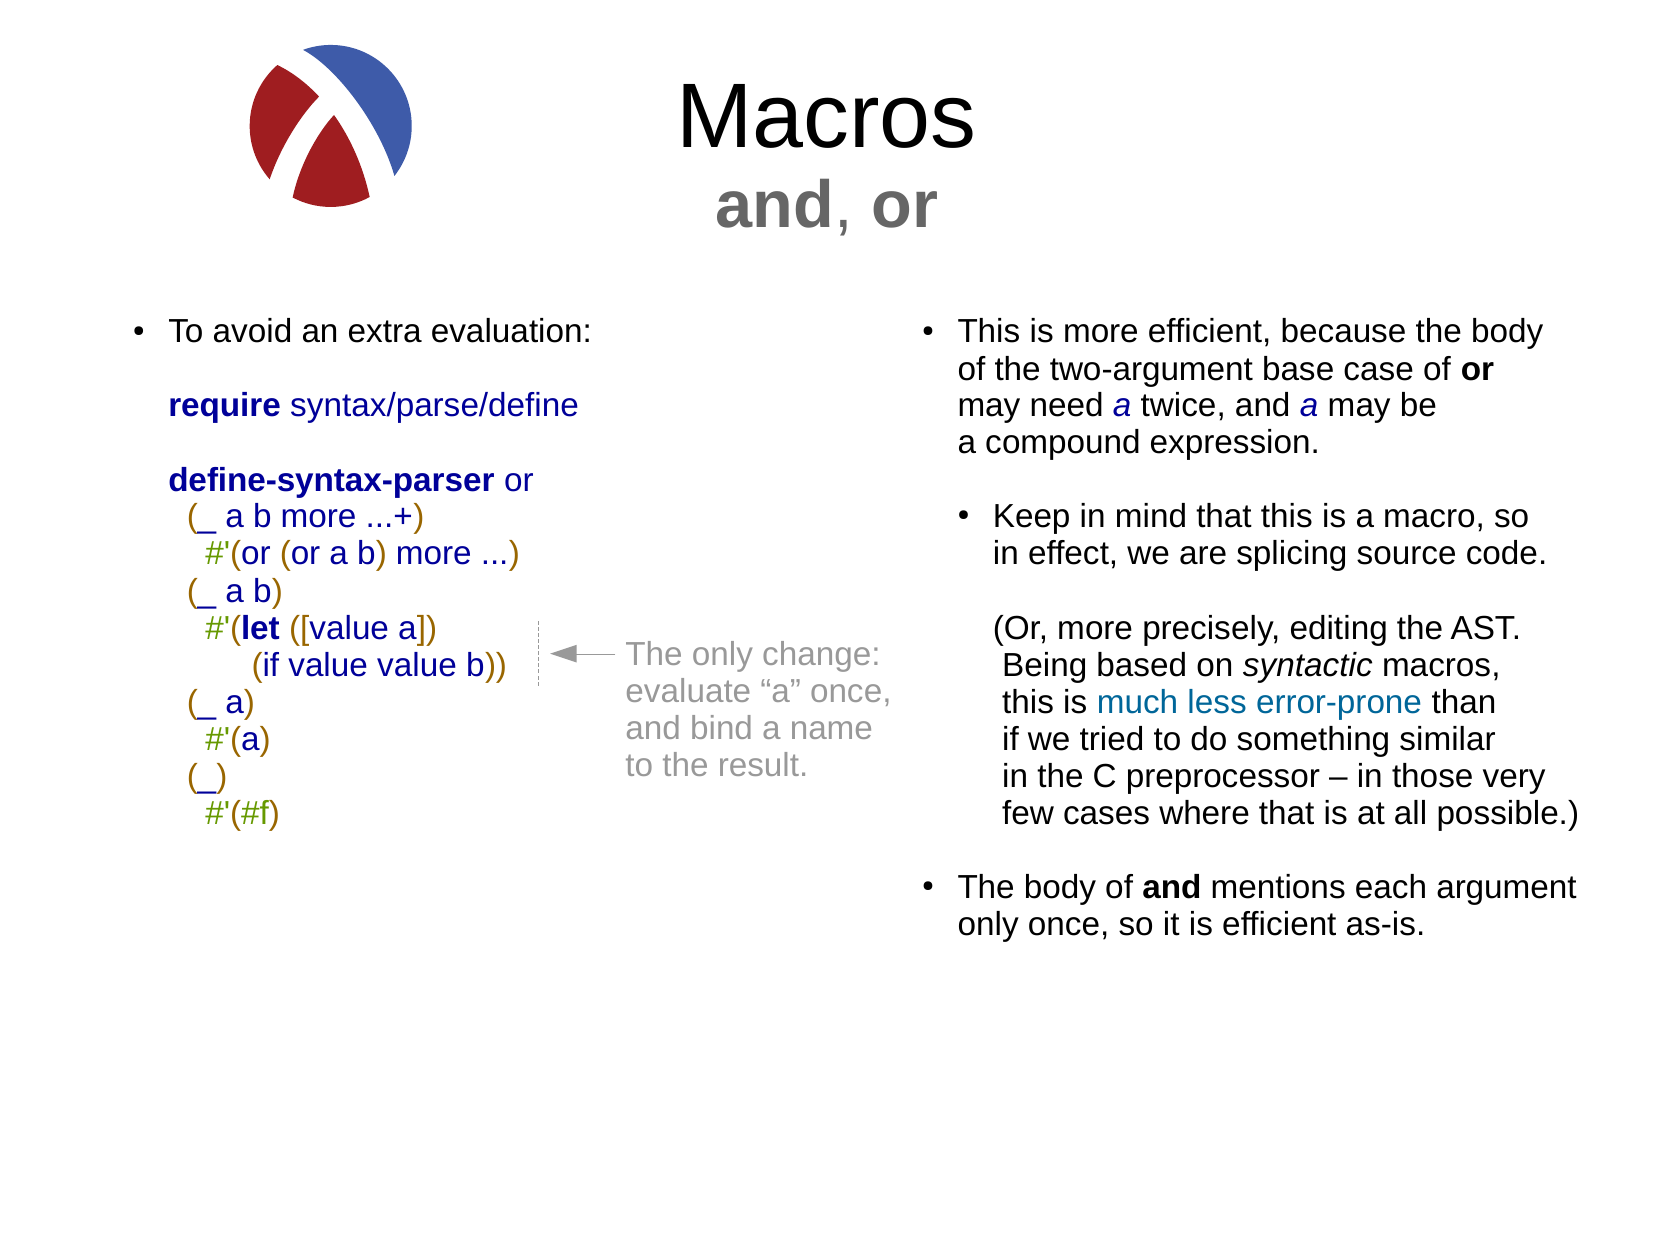

# Macros and, or
To avoid an extra evaluation:
require syntax/parse/define
define-syntax-parser or
 (_ a b more ...+)
 #'(or (or a b) more ...)
 (_ a b)
 #'(let ([value a])
 (if value value b))
 (_ a)
 #'(a)
 (_)
 #'(#f)
This is more efficient, because the body
of the two-argument base case of or
may need a twice, and a may be
a compound expression.
Keep in mind that this is a macro, so
in effect, we are splicing source code.
(Or, more precisely, editing the AST.
 Being based on syntactic macros,
 this is much less error-prone than
 if we tried to do something similar
 in the C preprocessor – in those very
 few cases where that is at all possible.)
The body of and mentions each argument only once, so it is efficient as-is.
The only change:
evaluate “a” once,
and bind a name
to the result.